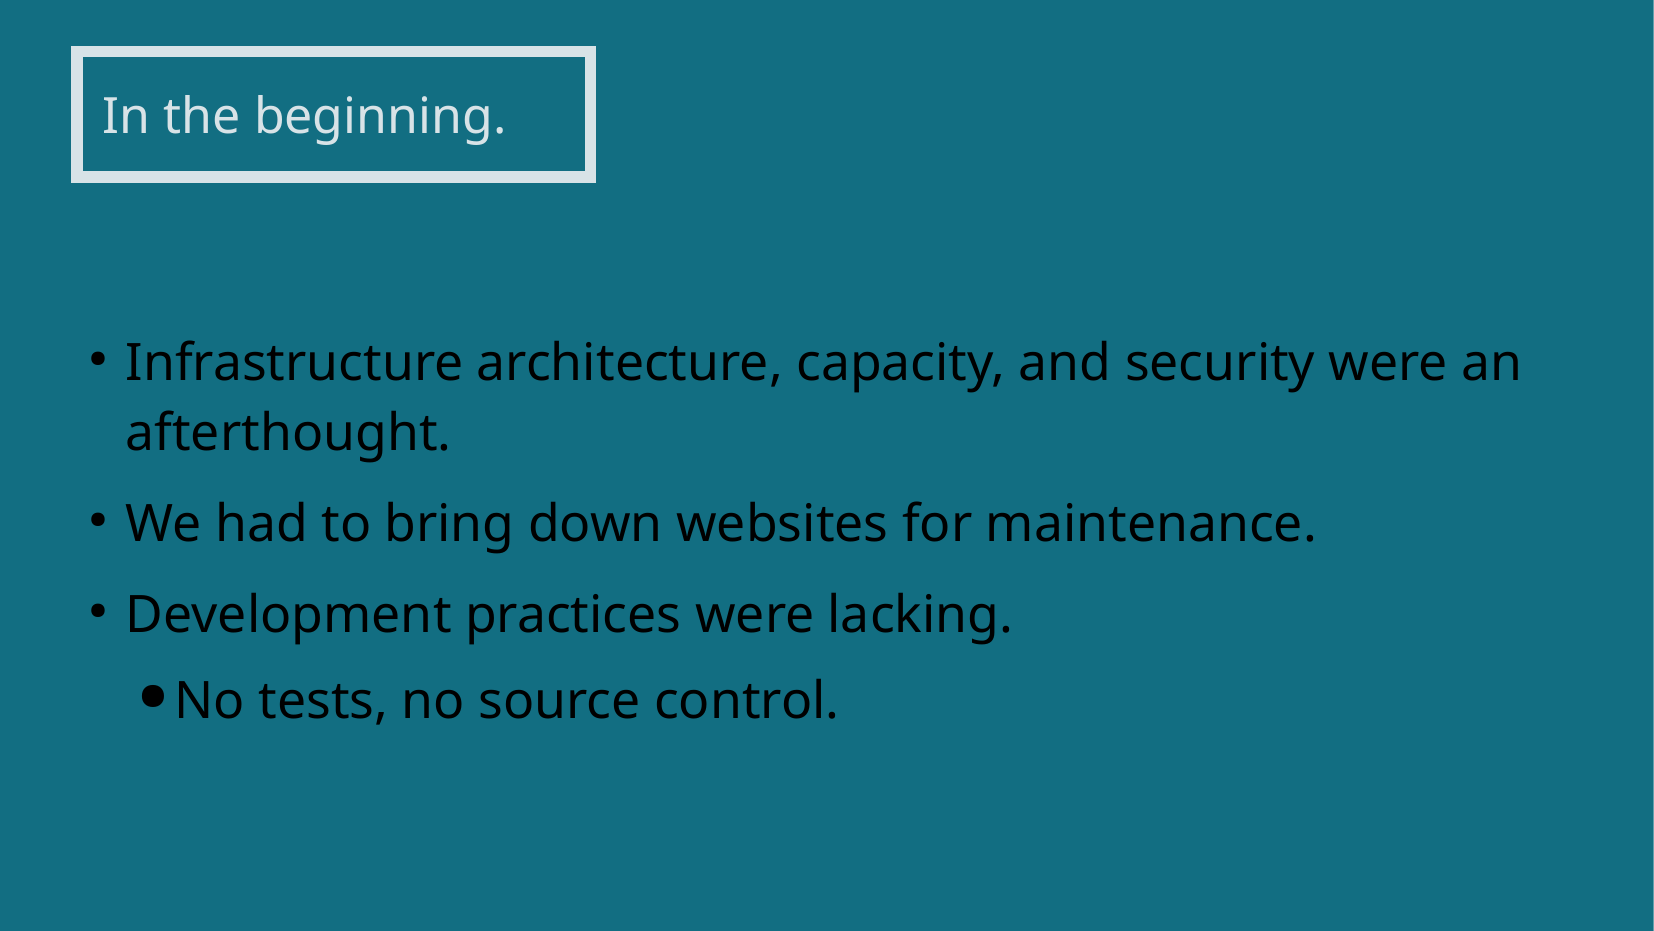

# In the beginning.
Infrastructure architecture, capacity, and security were an afterthought.
We had to bring down websites for maintenance.
Development practices were lacking.
No tests, no source control.